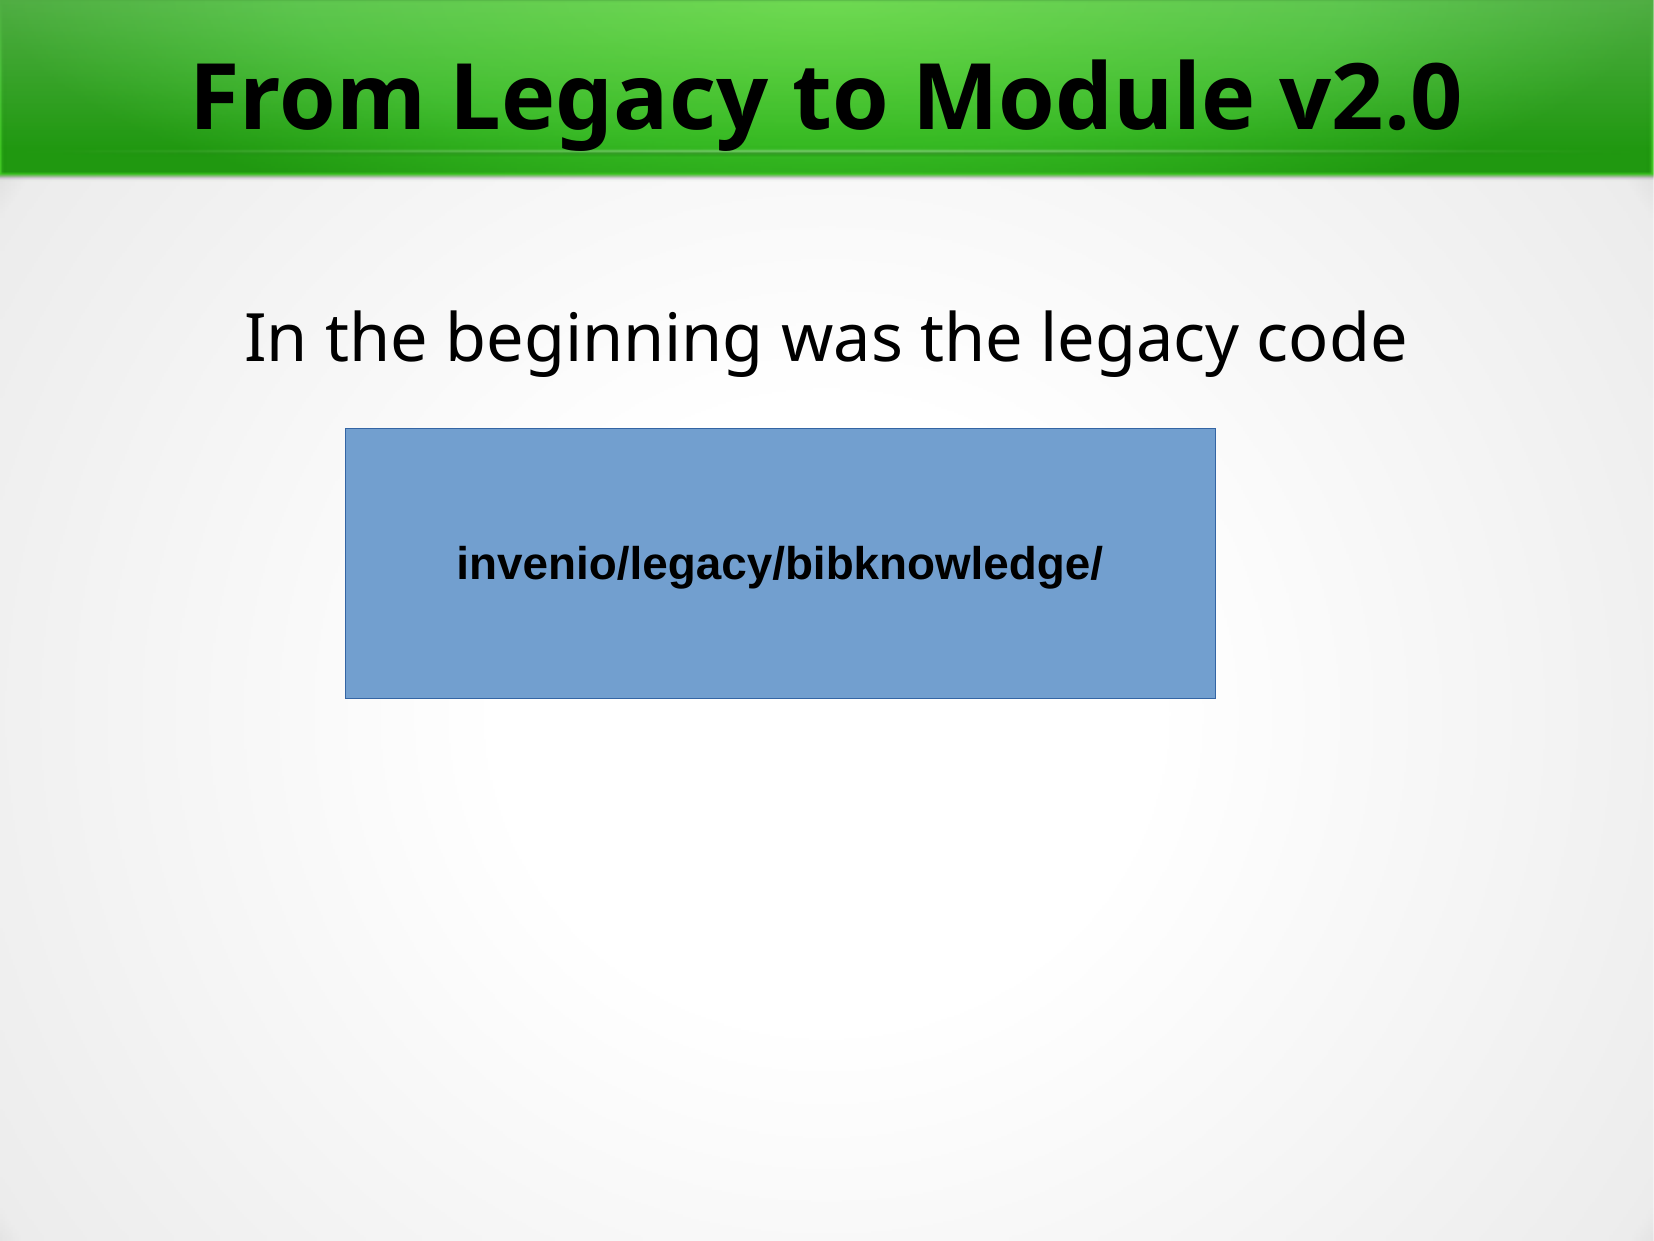

# From Legacy to Module v2.0
In the beginning was the legacy code
invenio/legacy/bibknowledge/